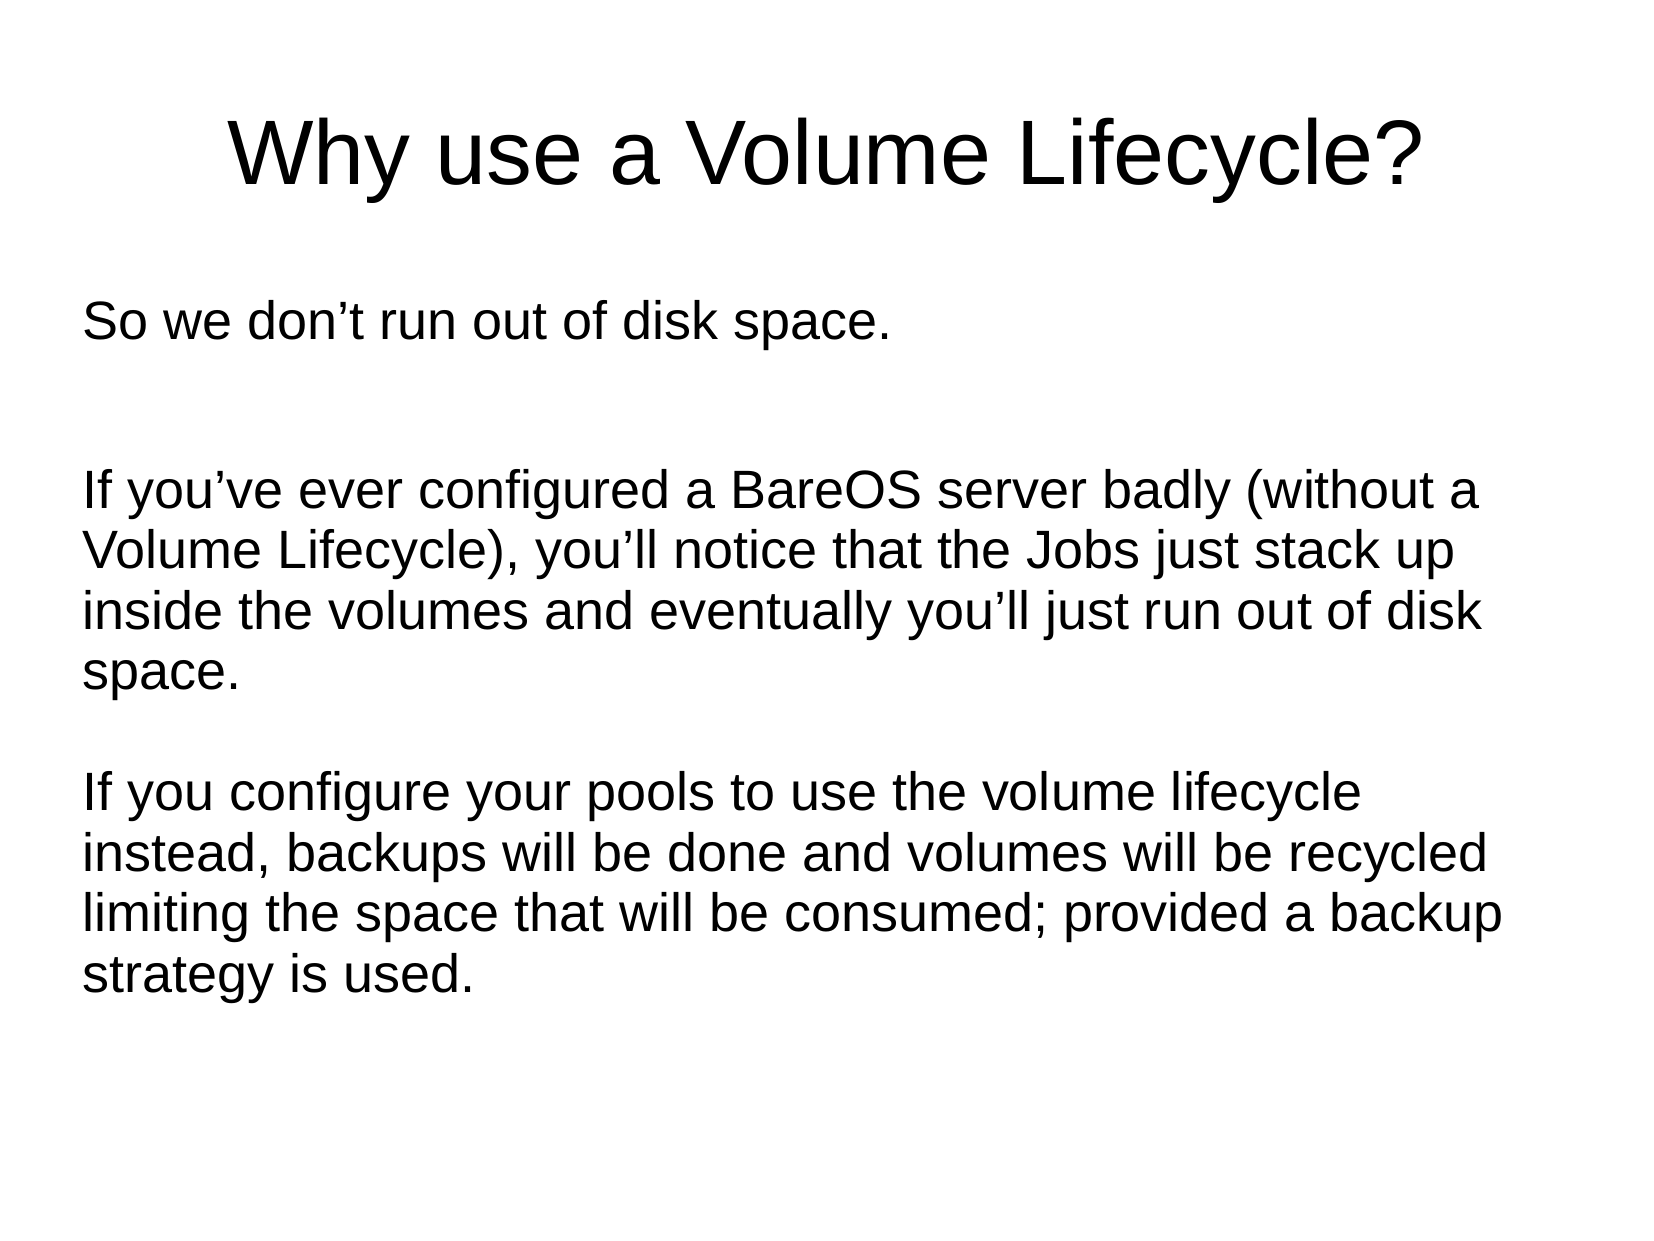

# Why use a Volume Lifecycle?
So we don’t run out of disk space.
If you’ve ever configured a BareOS server badly (without a Volume Lifecycle), you’ll notice that the Jobs just stack up inside the volumes and eventually you’ll just run out of disk space.
If you configure your pools to use the volume lifecycle instead, backups will be done and volumes will be recycled limiting the space that will be consumed; provided a backup strategy is used.